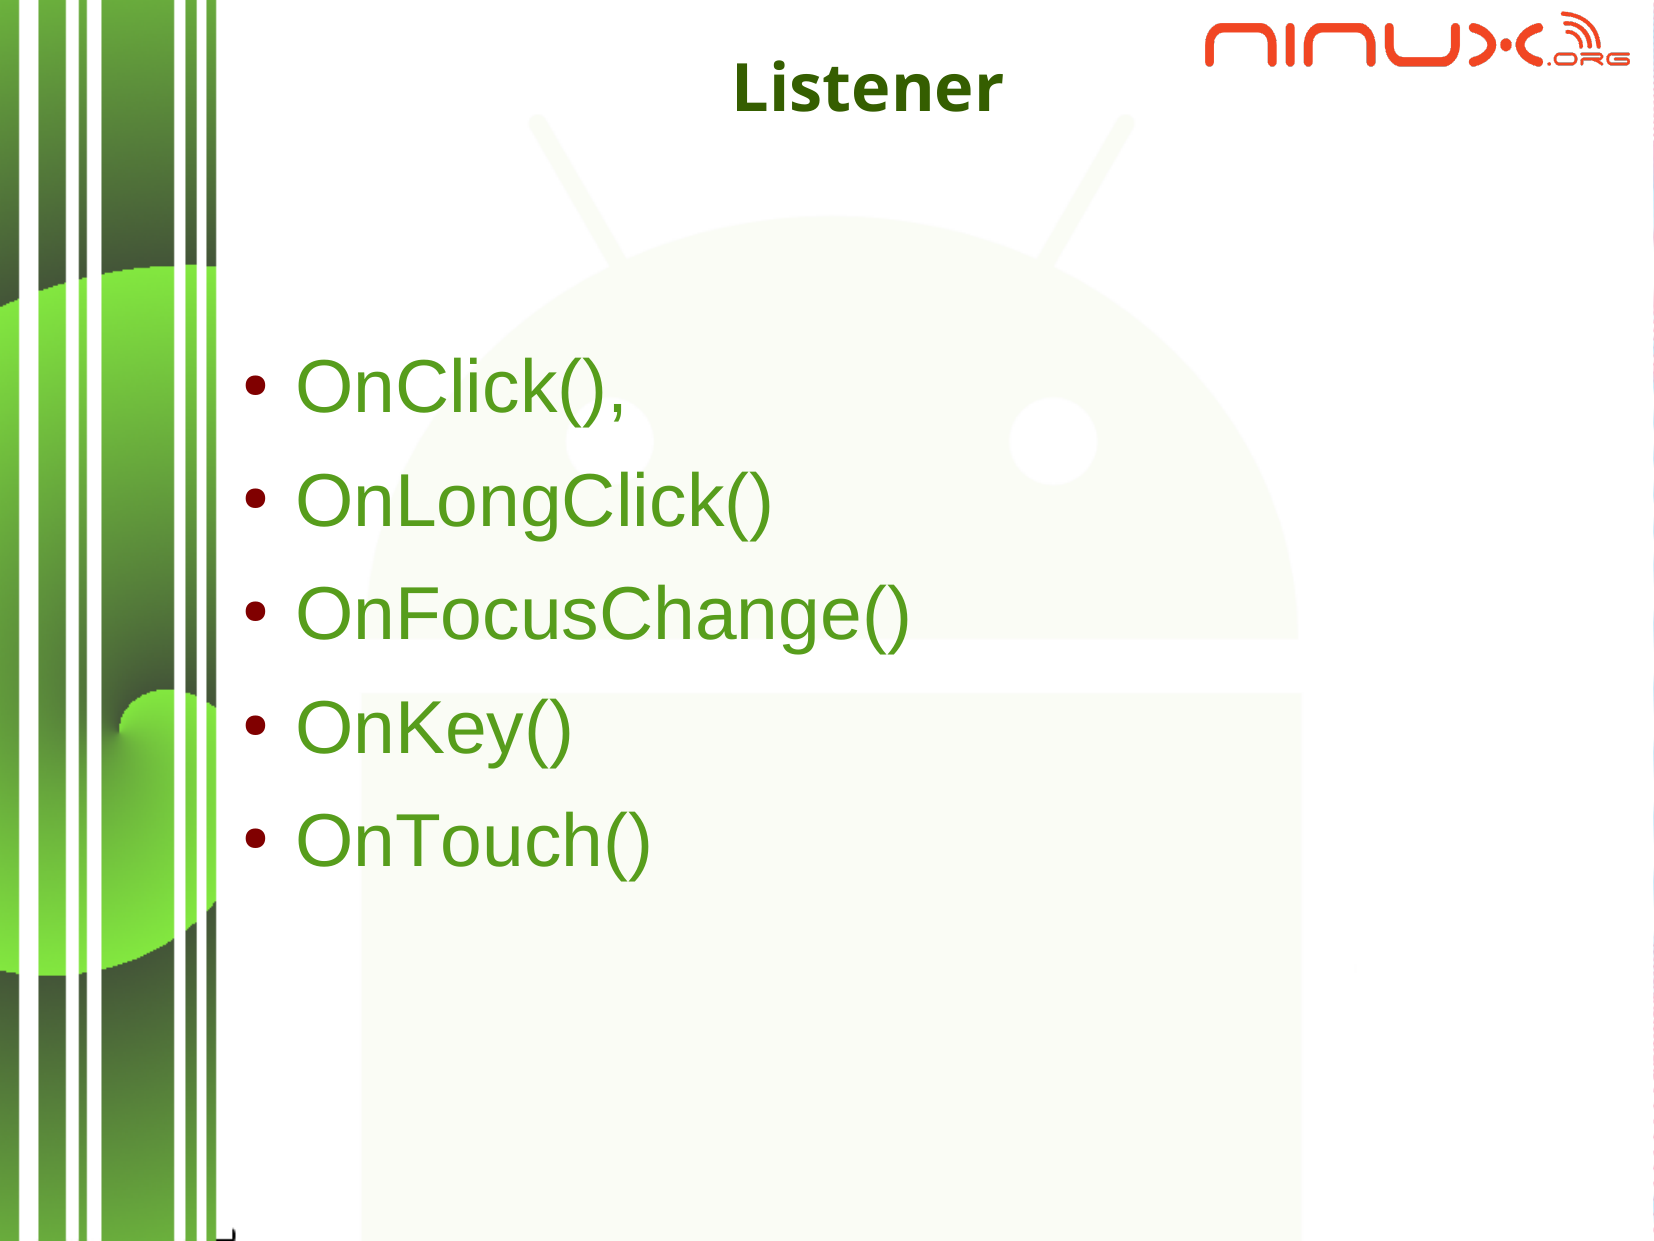

# Listener
OnClick(),
OnLongClick()
OnFocusChange()
OnKey()
OnTouch()